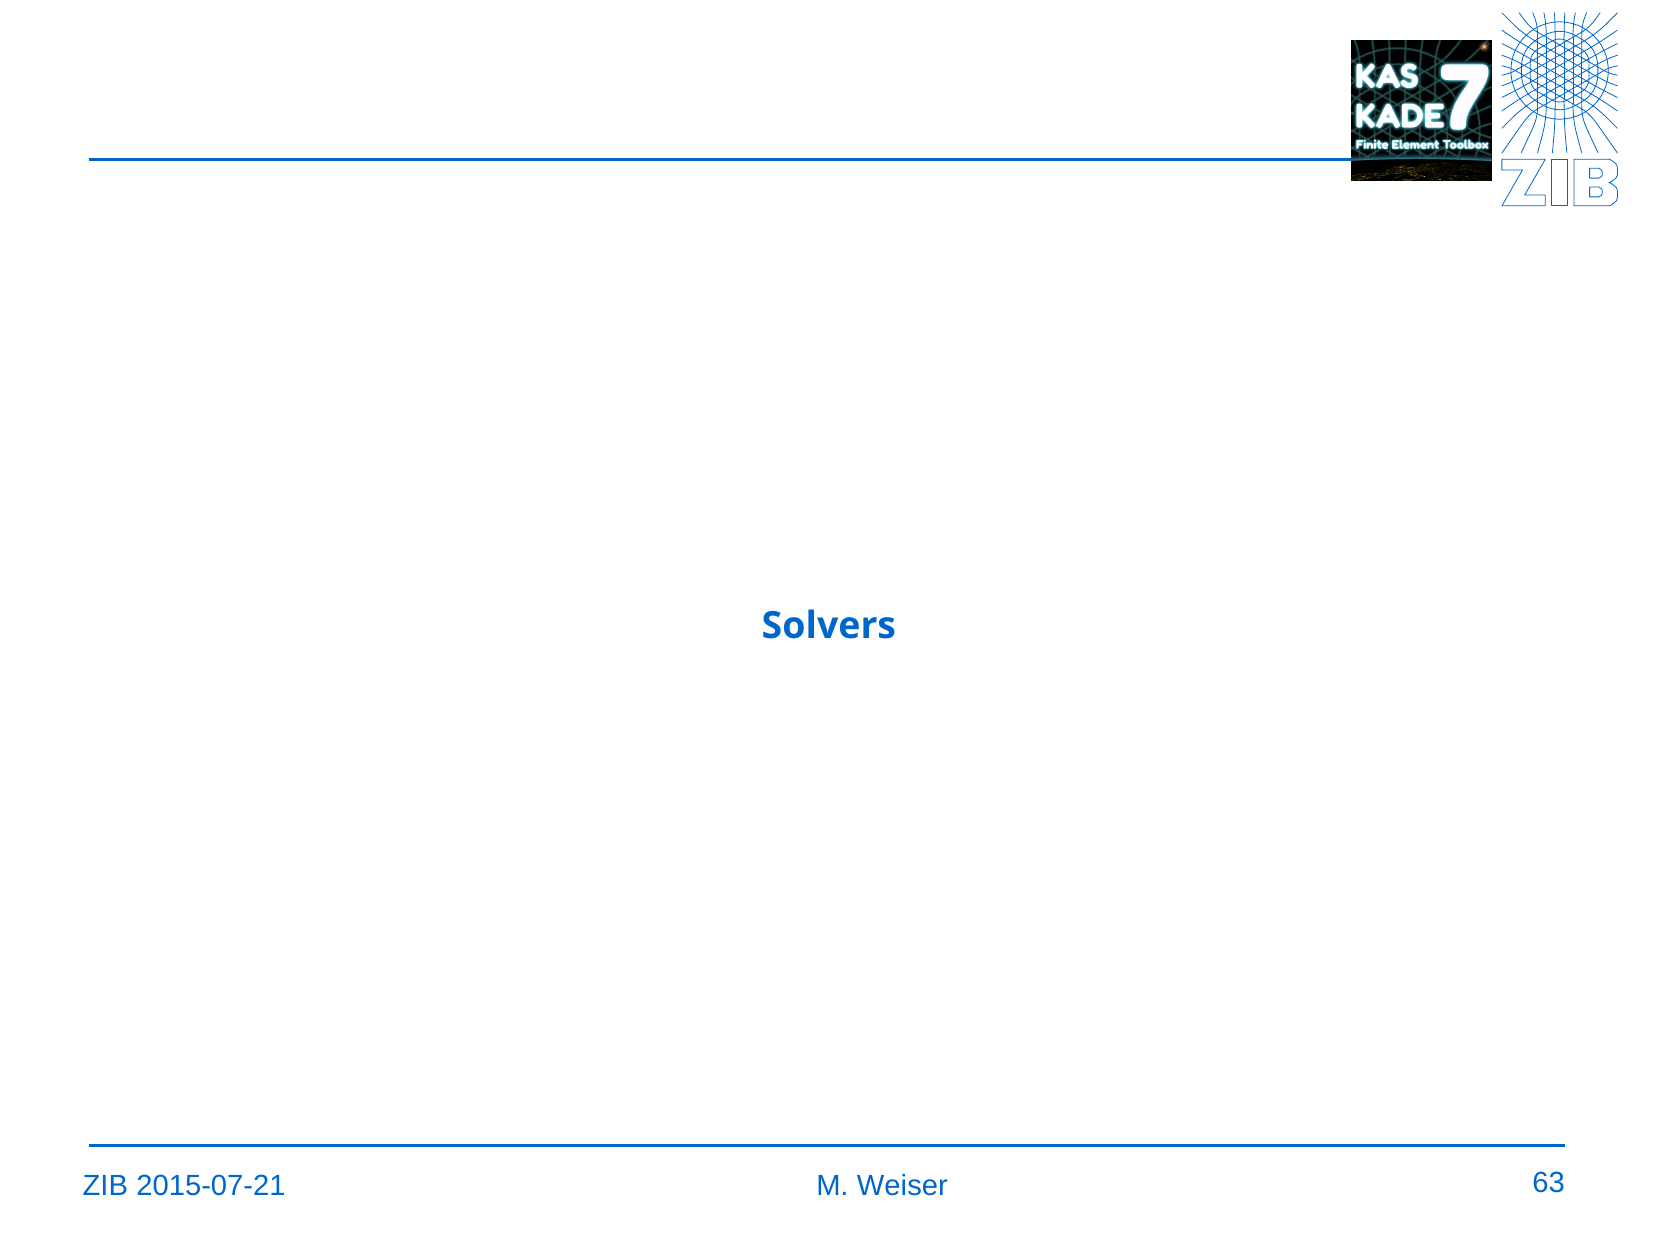

#
Solvers
63
ZIB 2015-07-21
M. Weiser